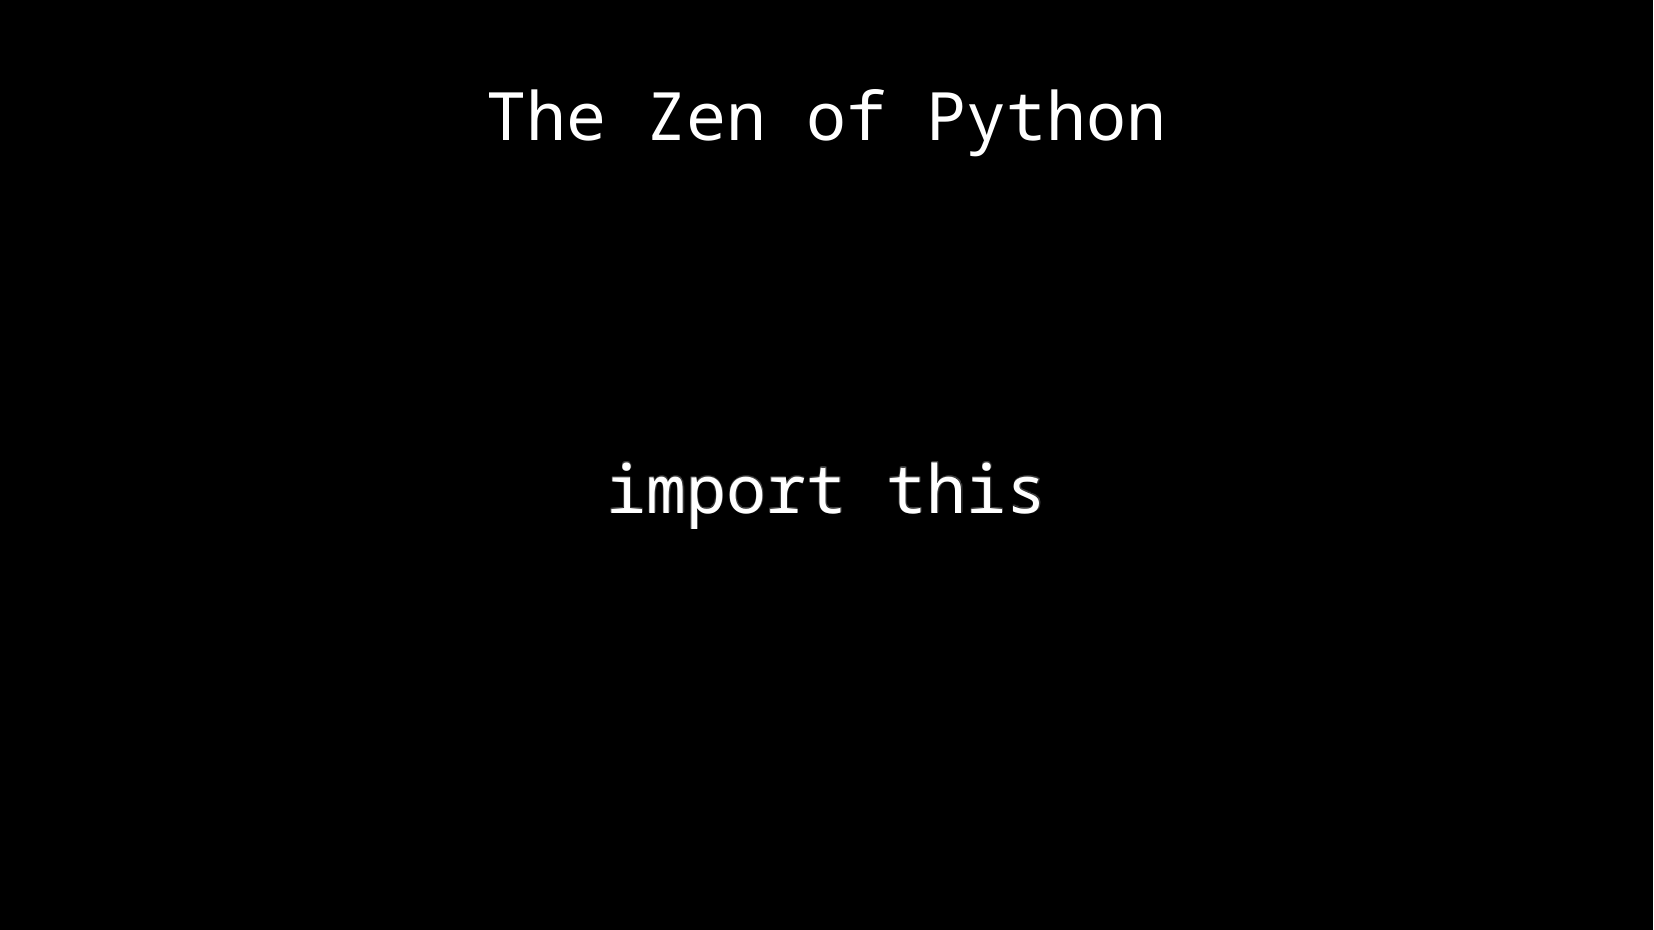

The Zen of Python
# import this